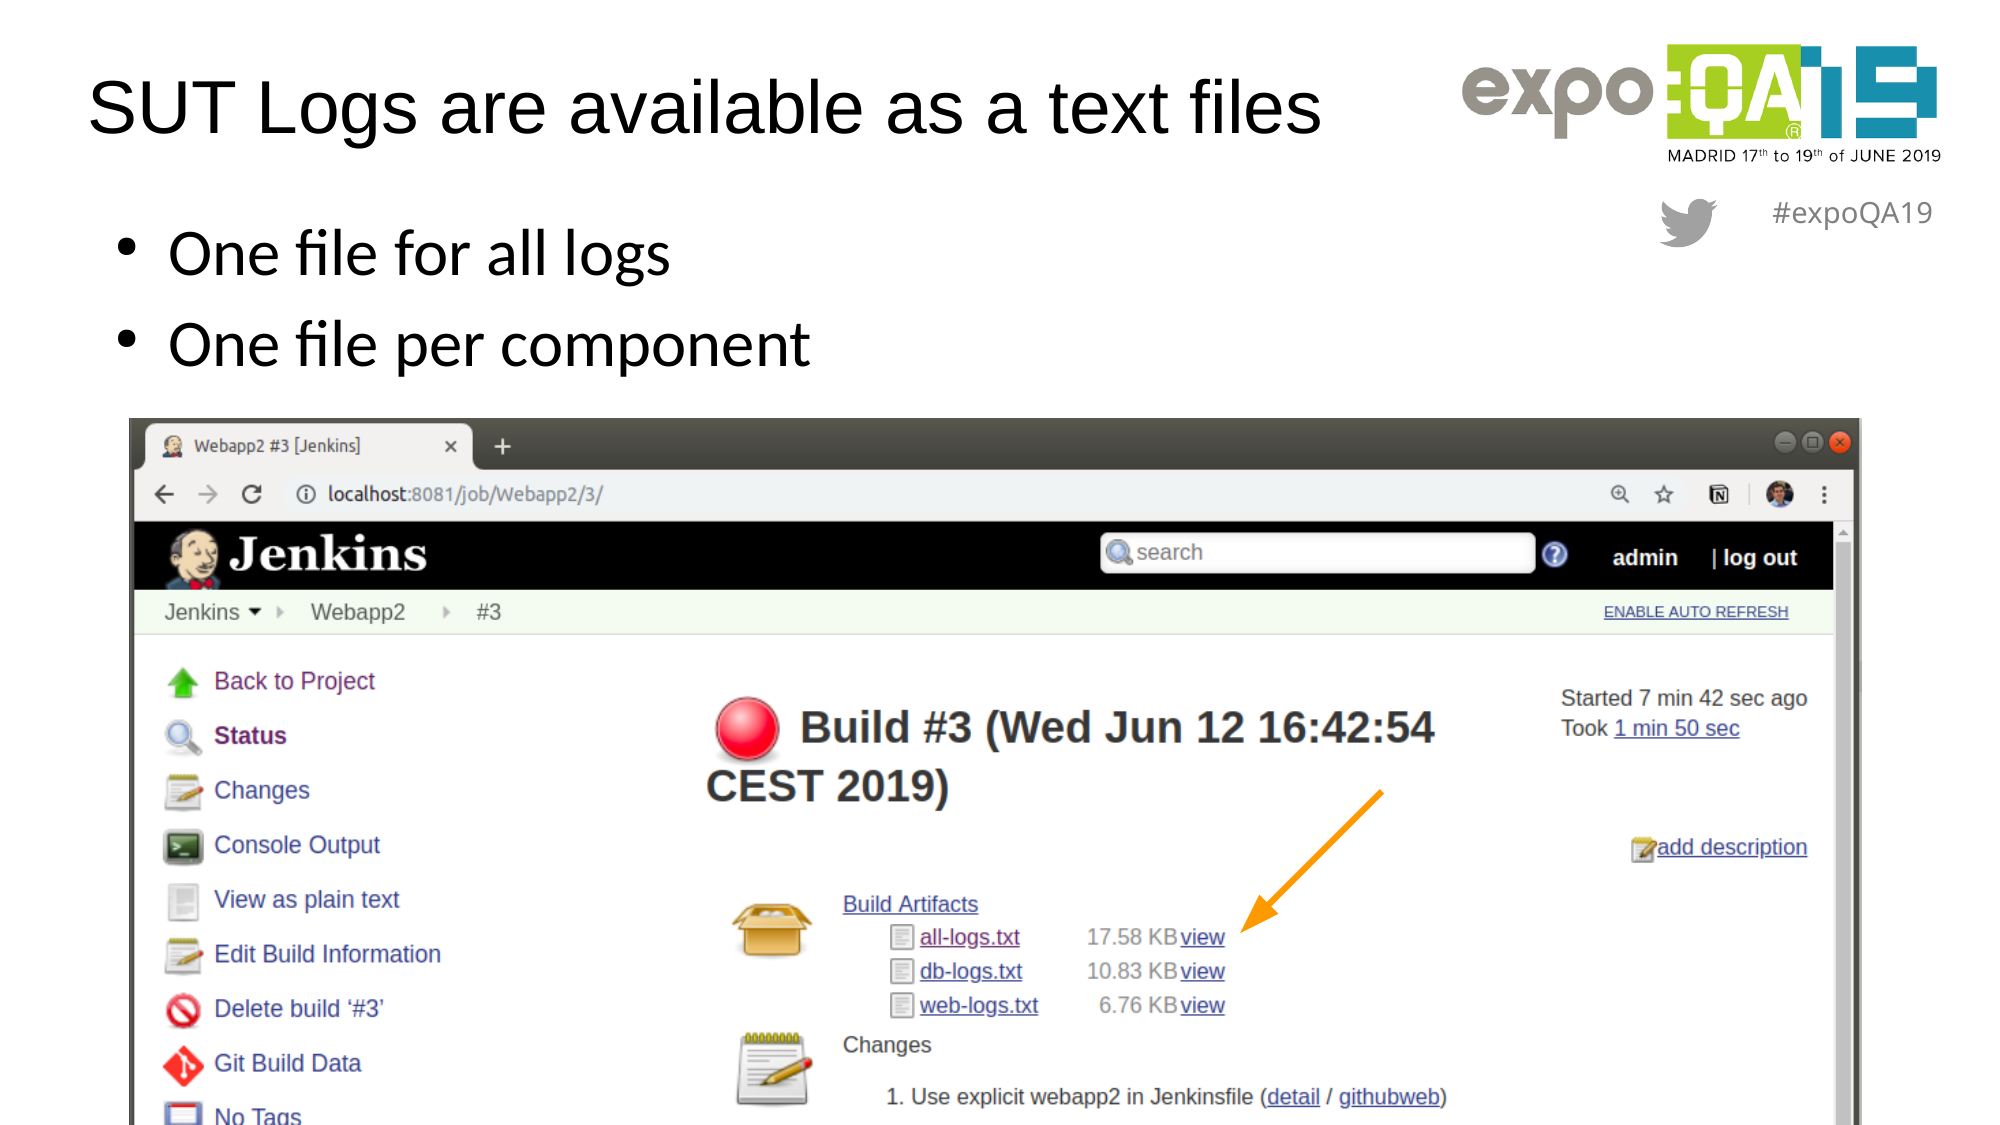

# SUT Logs are available as a text files
One file for all logs
One file per component